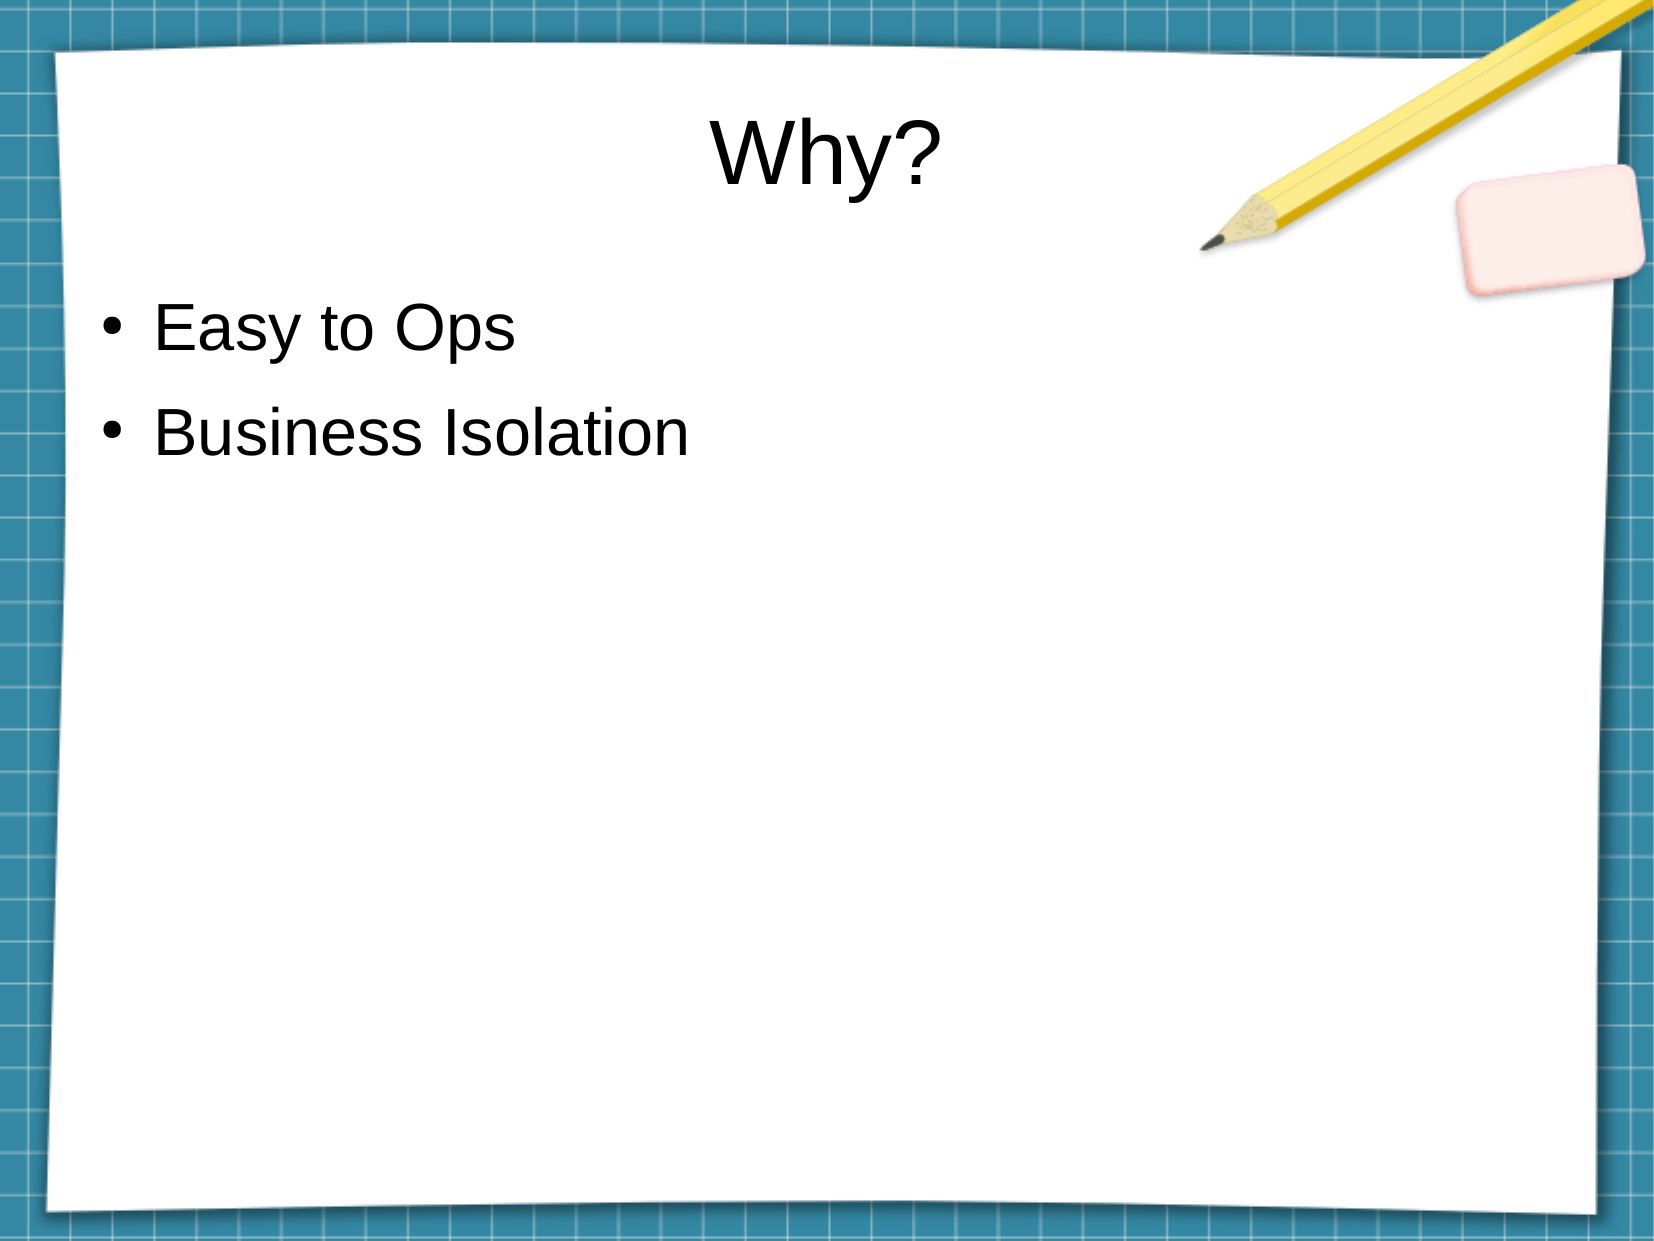

# Why?
Easy to Ops
Business Isolation